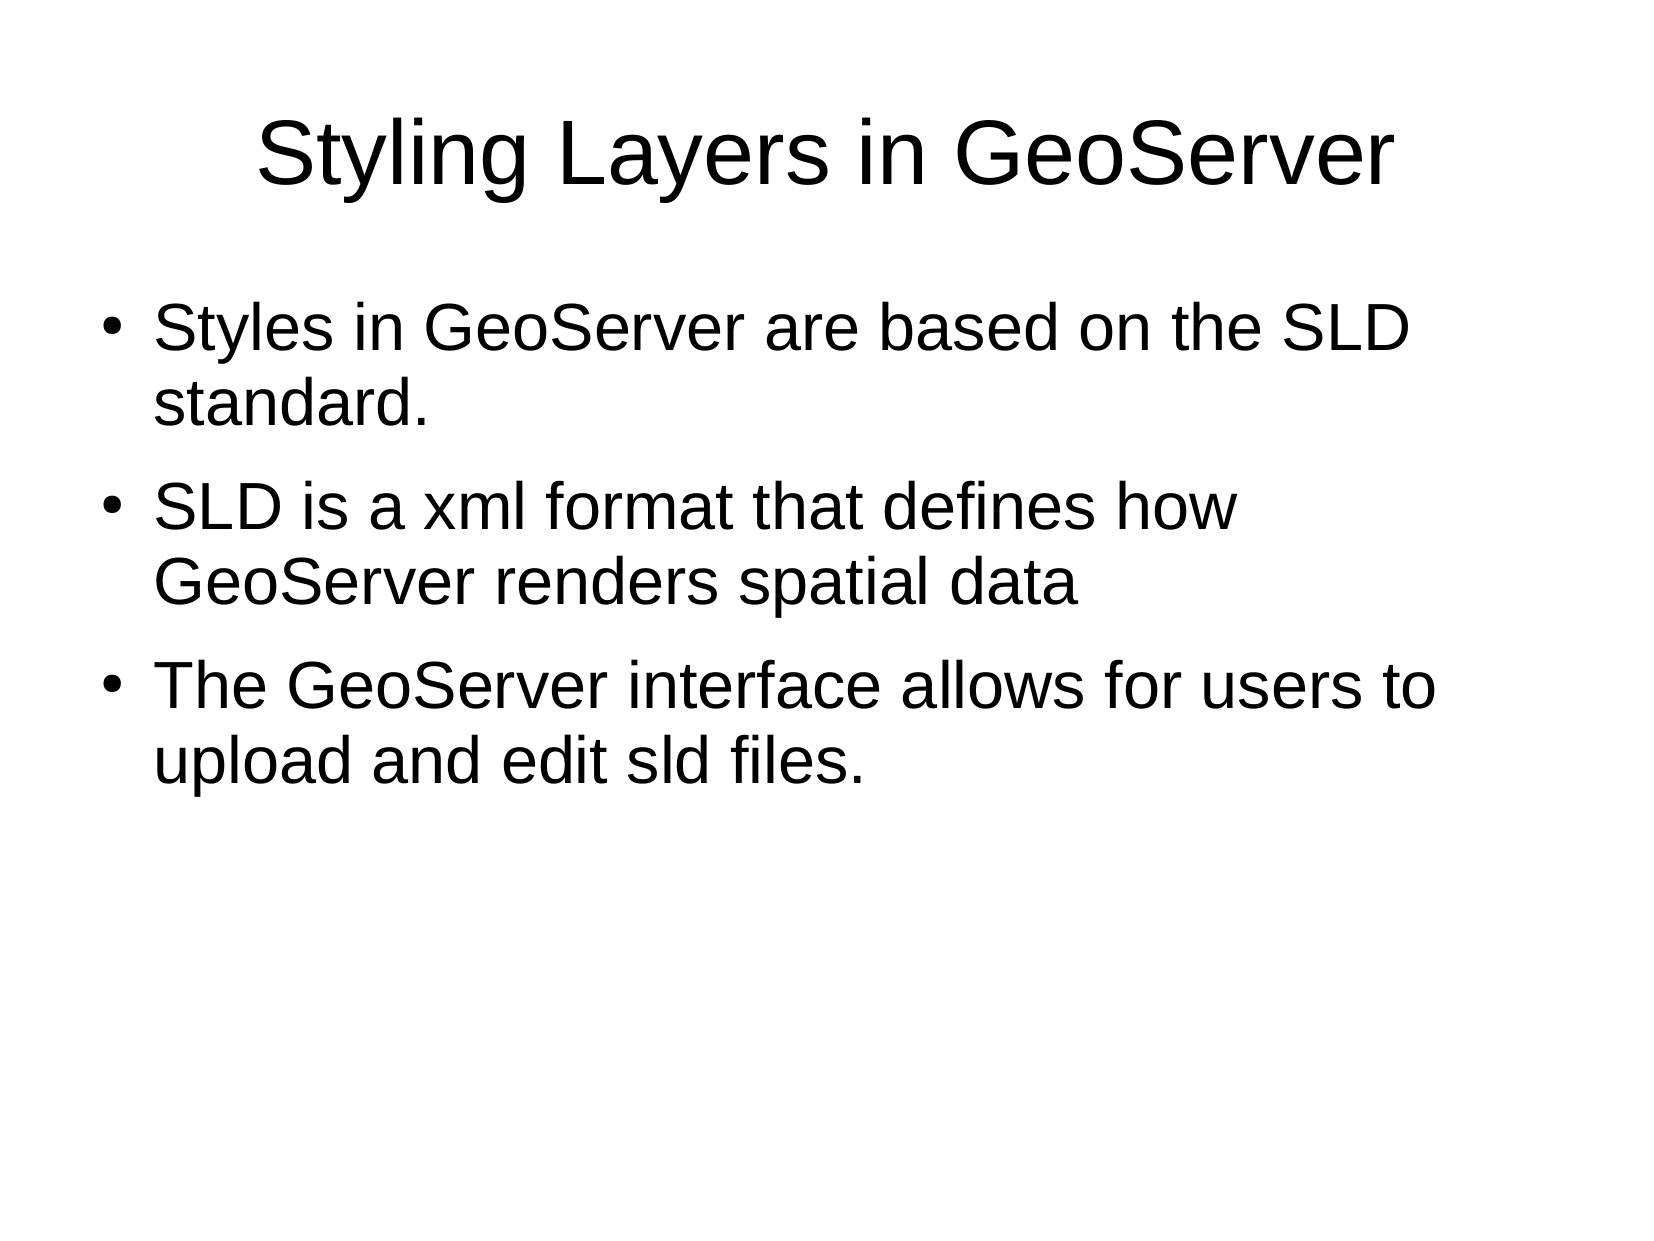

# Styling Layers in GeoServer
Styles in GeoServer are based on the SLD standard.
SLD is a xml format that defines how GeoServer renders spatial data
The GeoServer interface allows for users to upload and edit sld files.